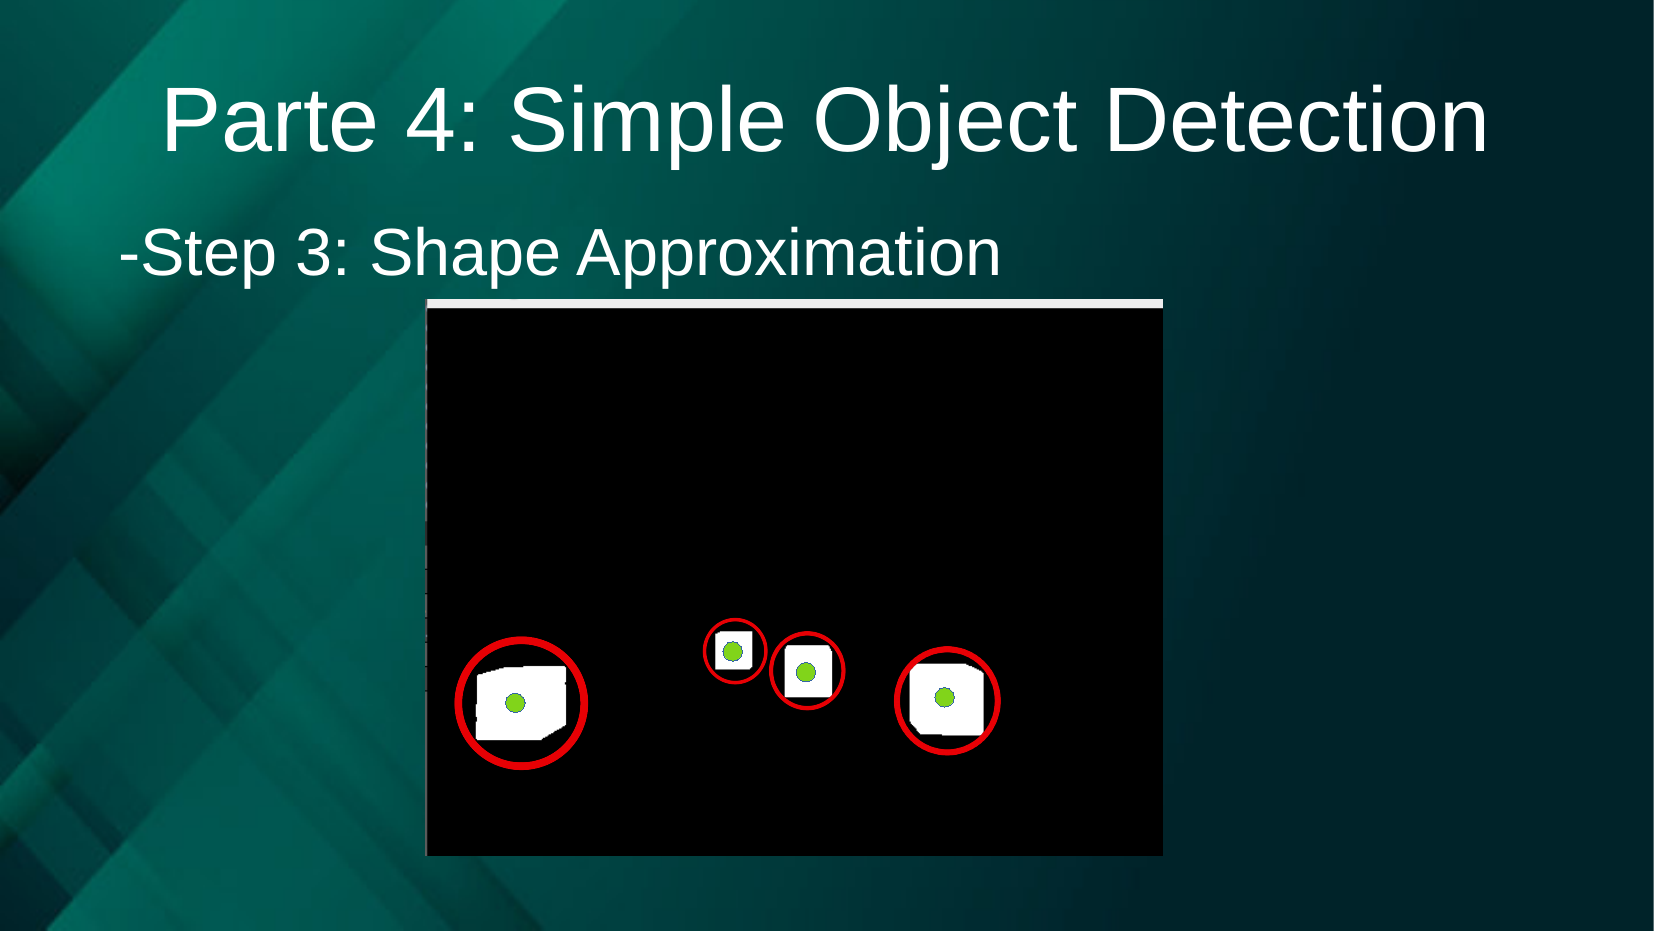

# Parte 4: Simple Object Detection
-Step 3: Shape Approximation